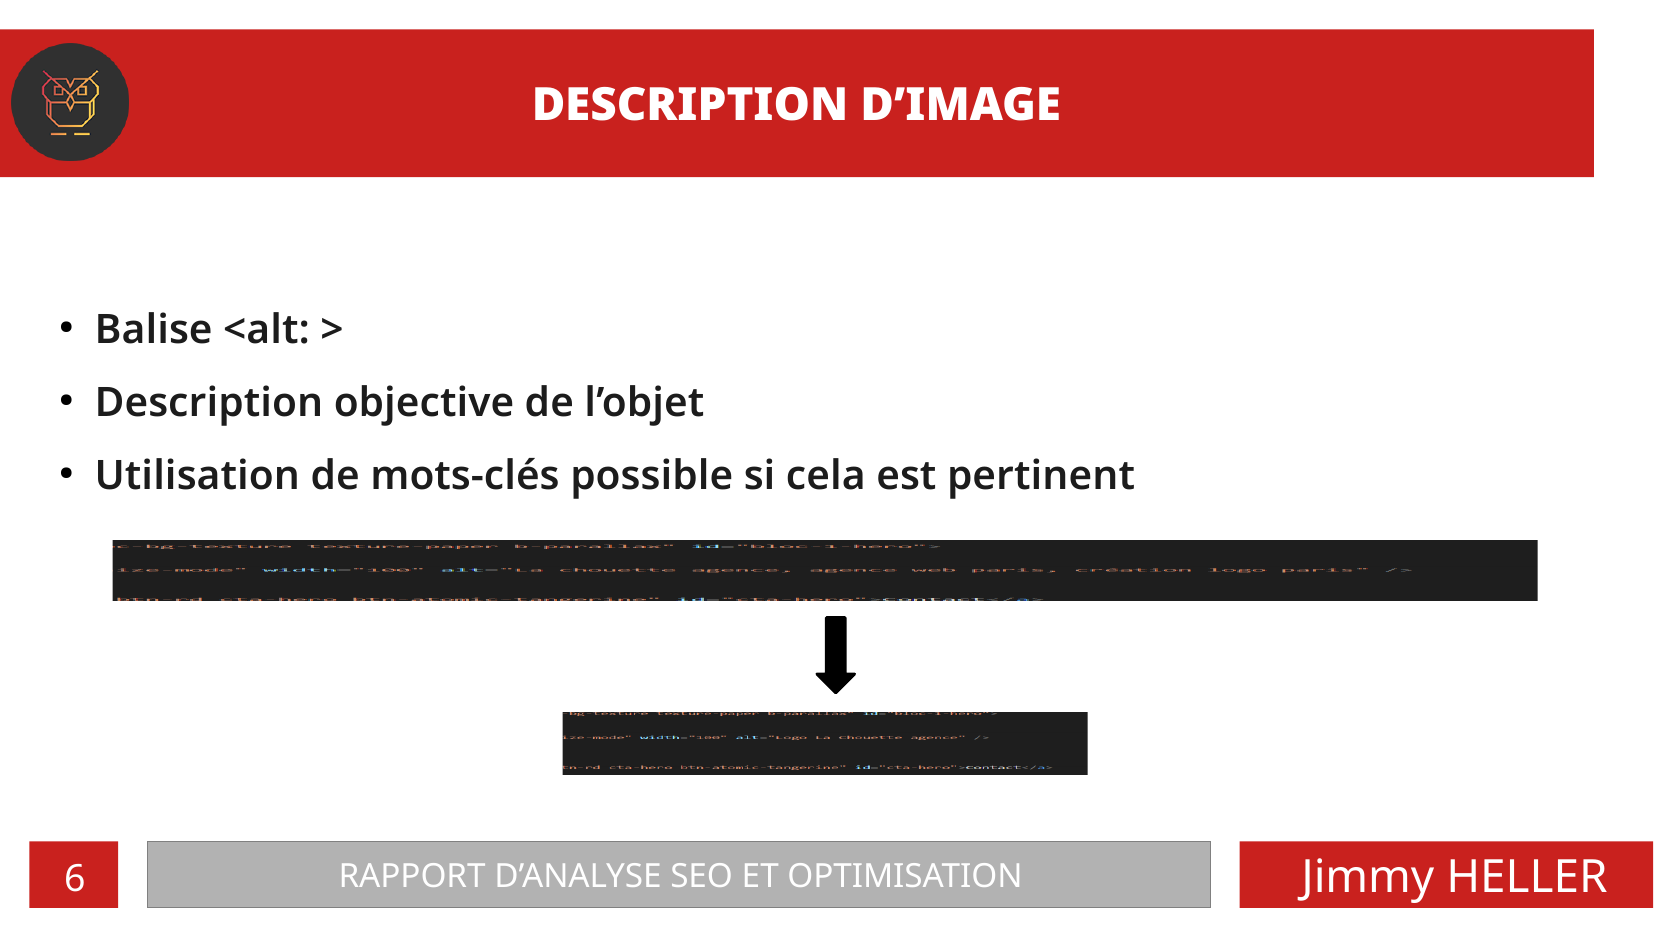

# DESCRIPTION D’IMAGE
Balise <alt: >
Description objective de l’objet
Utilisation de mots-clés possible si cela est pertinent
RAPPORT D’ANALYSE SEO ET OPTIMISATION
6
Jimmy HELLER